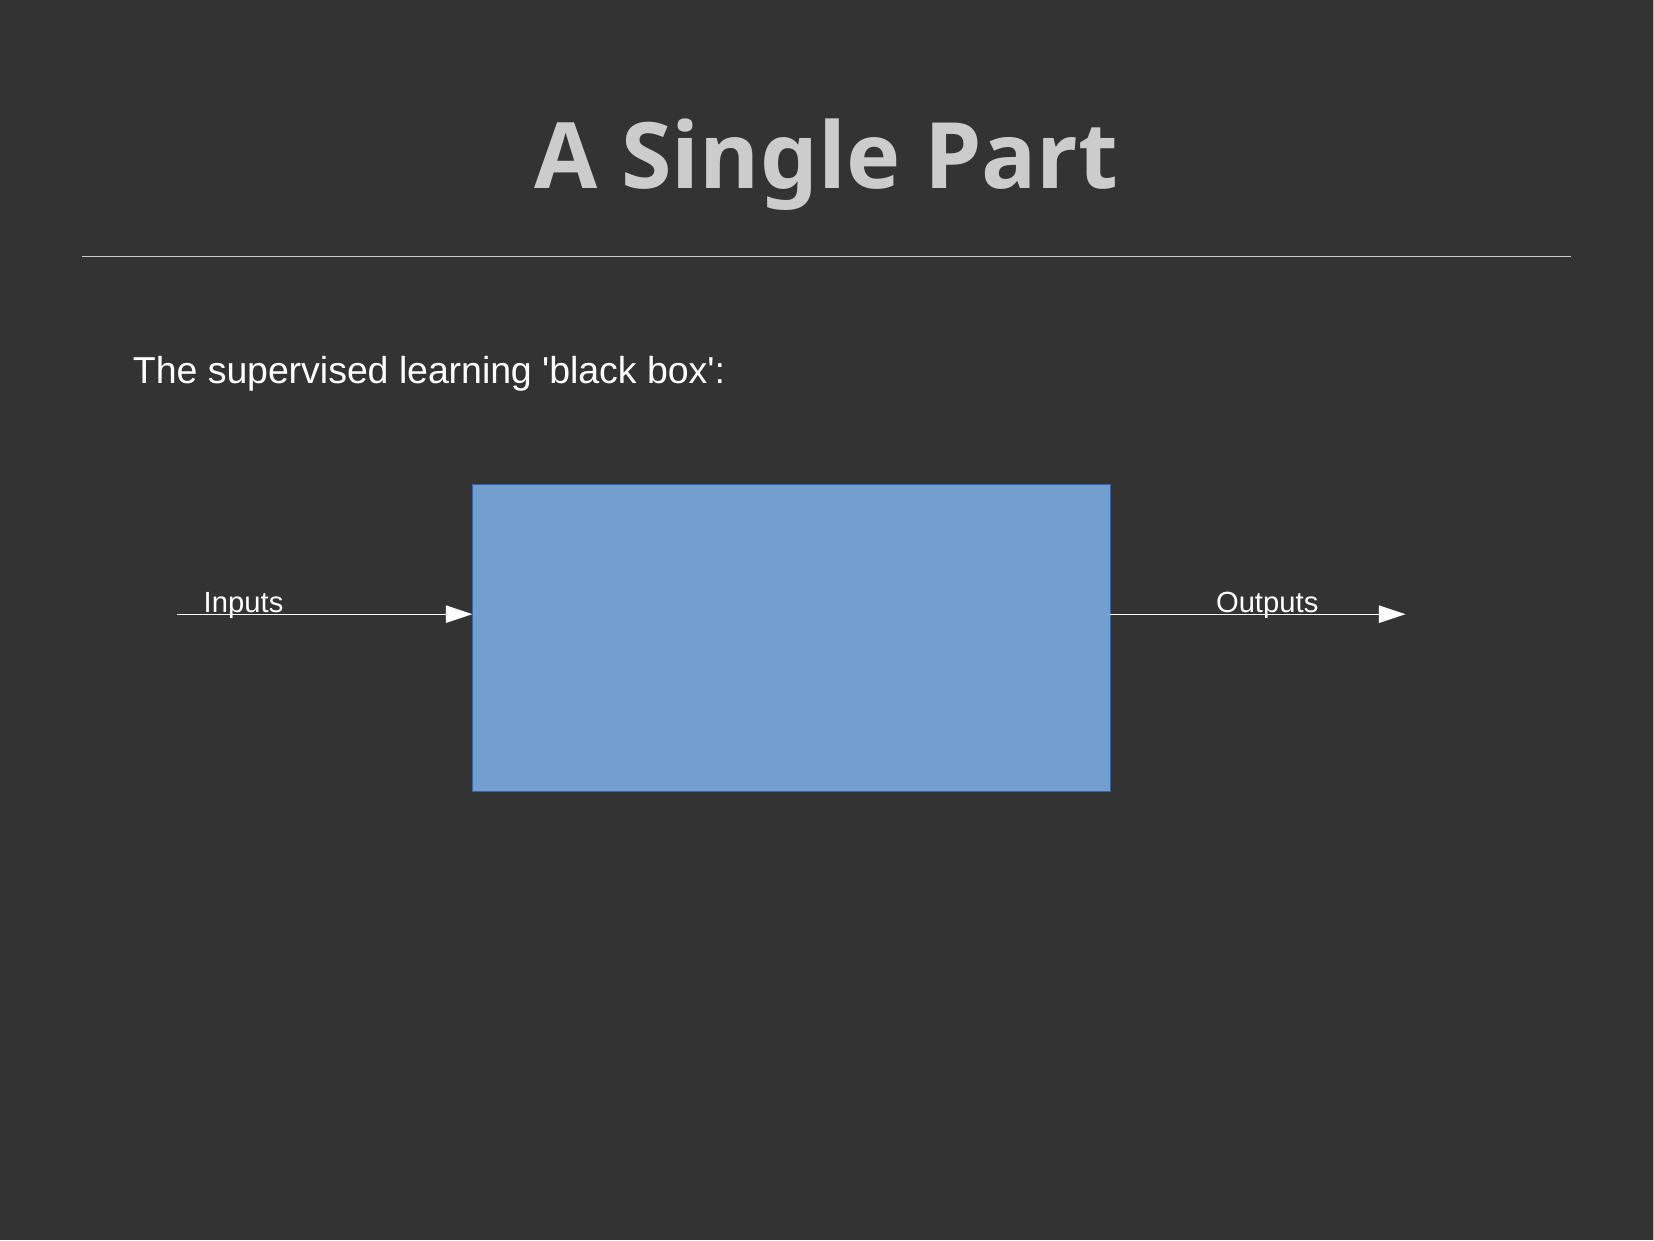

# A Single Part
The supervised learning 'black box':
Inputs
Outputs